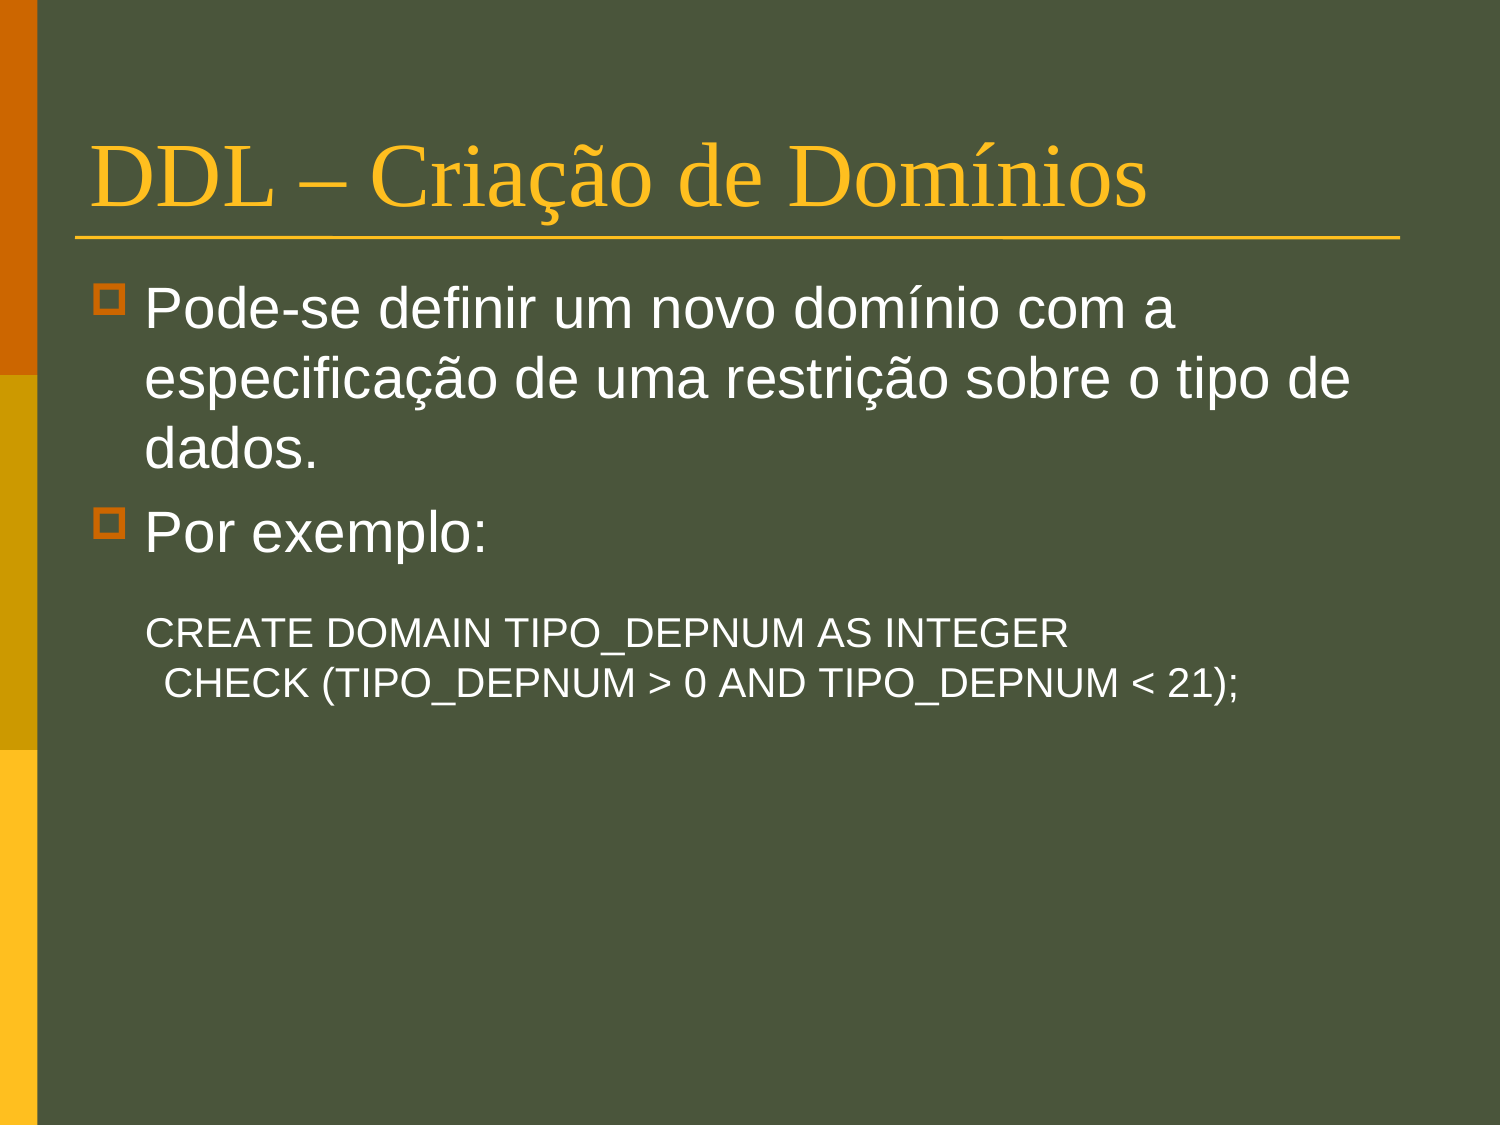

# DDL – Criação de Domínios
Pode-se definir um novo domínio com a especificação de uma restrição sobre o tipo de dados.
Por exemplo:
	CREATE DOMAIN TIPO_DEPNUM AS INTEGER
		CHECK (TIPO_DEPNUM > 0 AND TIPO_DEPNUM < 21);